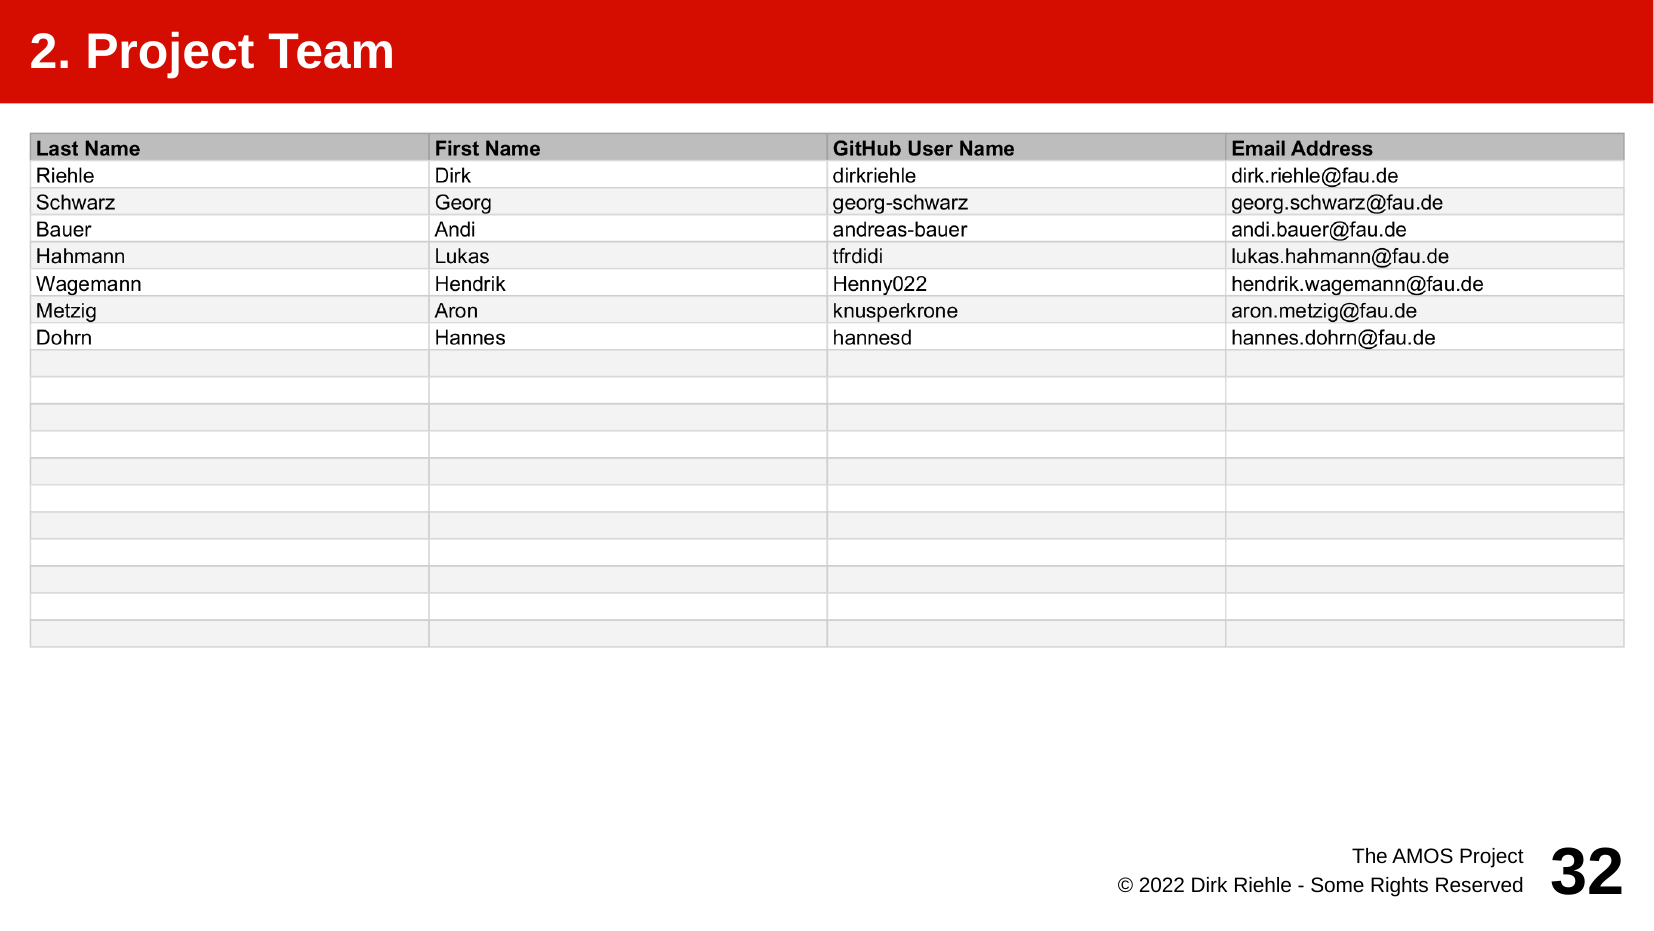

# 2. Project Team
The AMOS Project
32
© 2022 Dirk Riehle - Some Rights Reserved